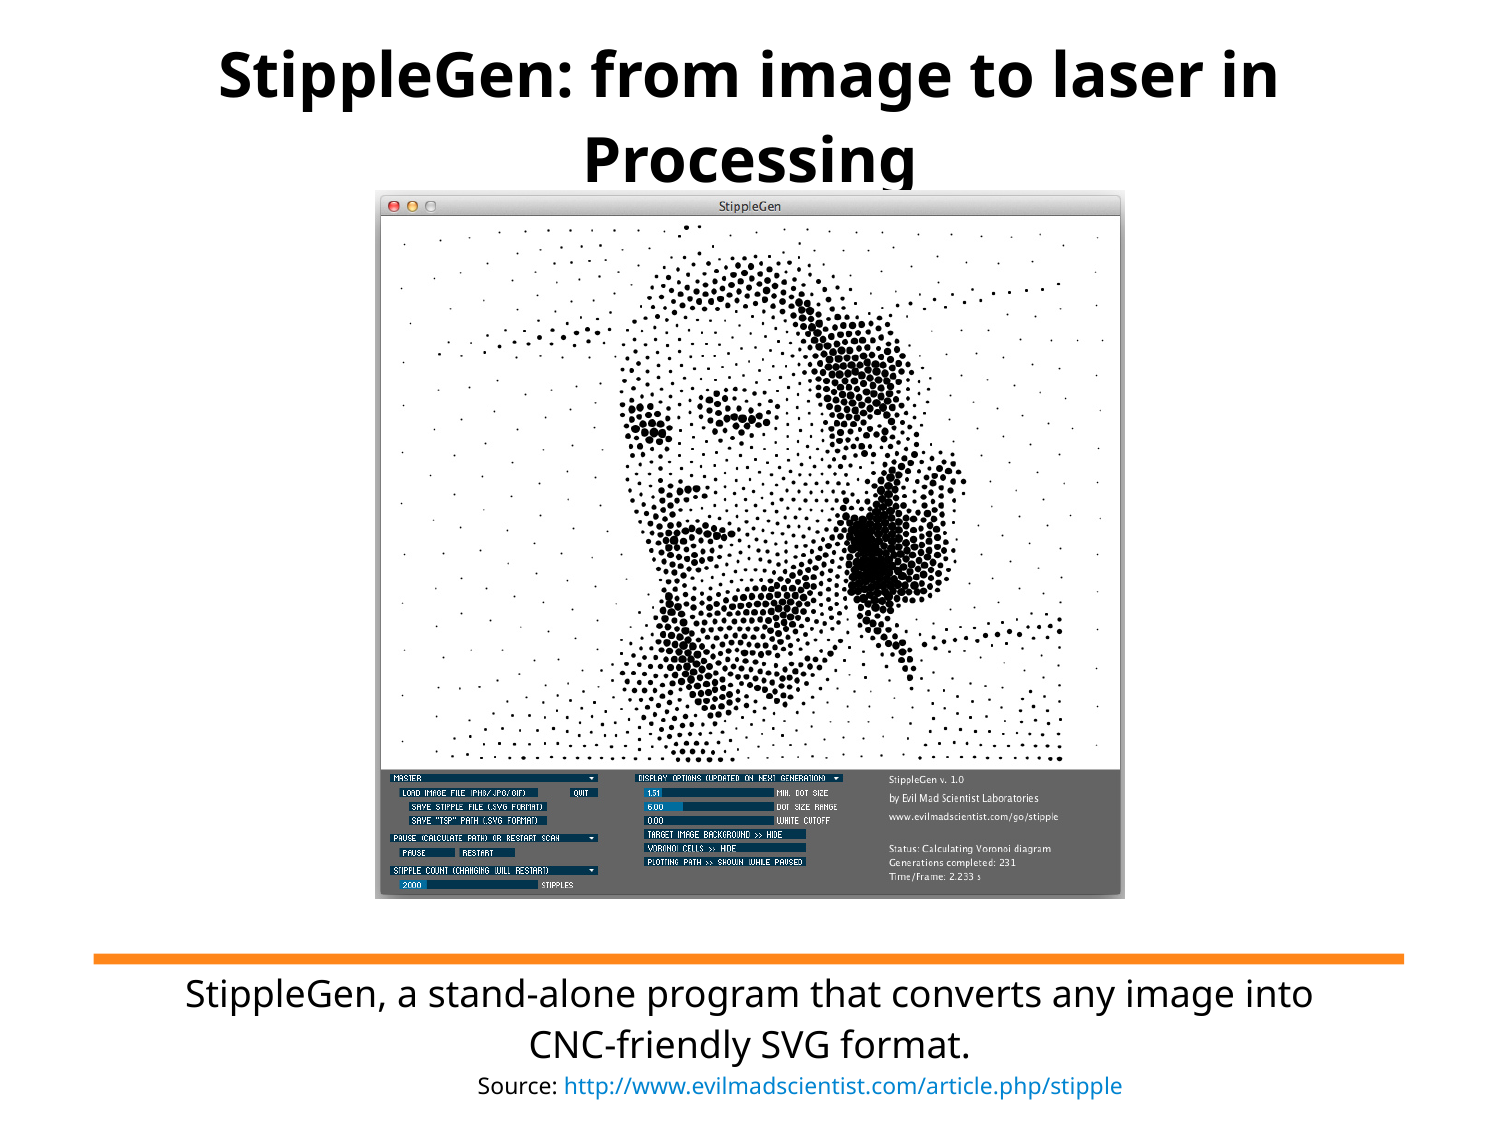

# StippleGen: from image to laser in Processing
StippleGen, a stand-alone program that converts any image into CNC-friendly SVG format.
Source: http://www.evilmadscientist.com/article.php/stipple